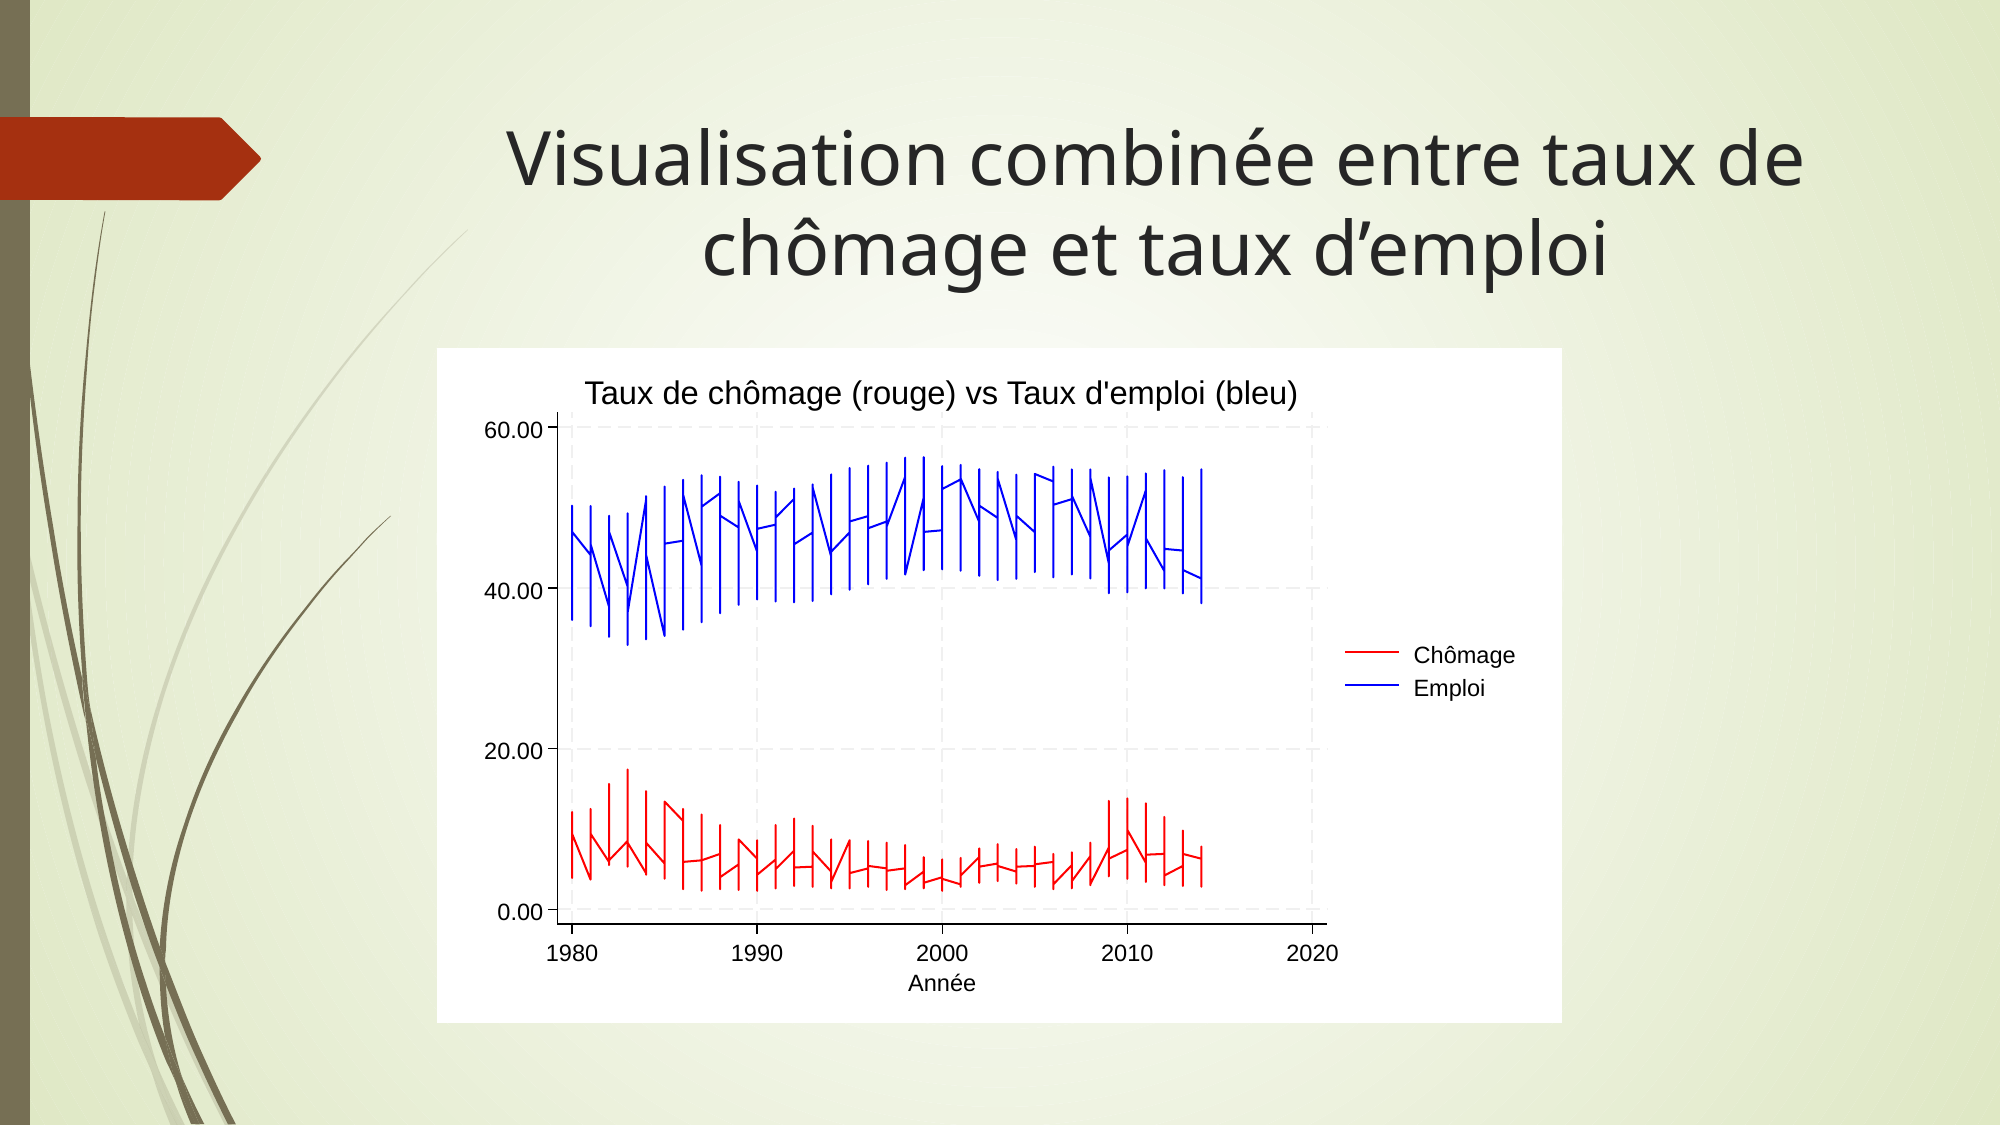

# Visualisation combinée entre taux de chômage et taux d’emploi